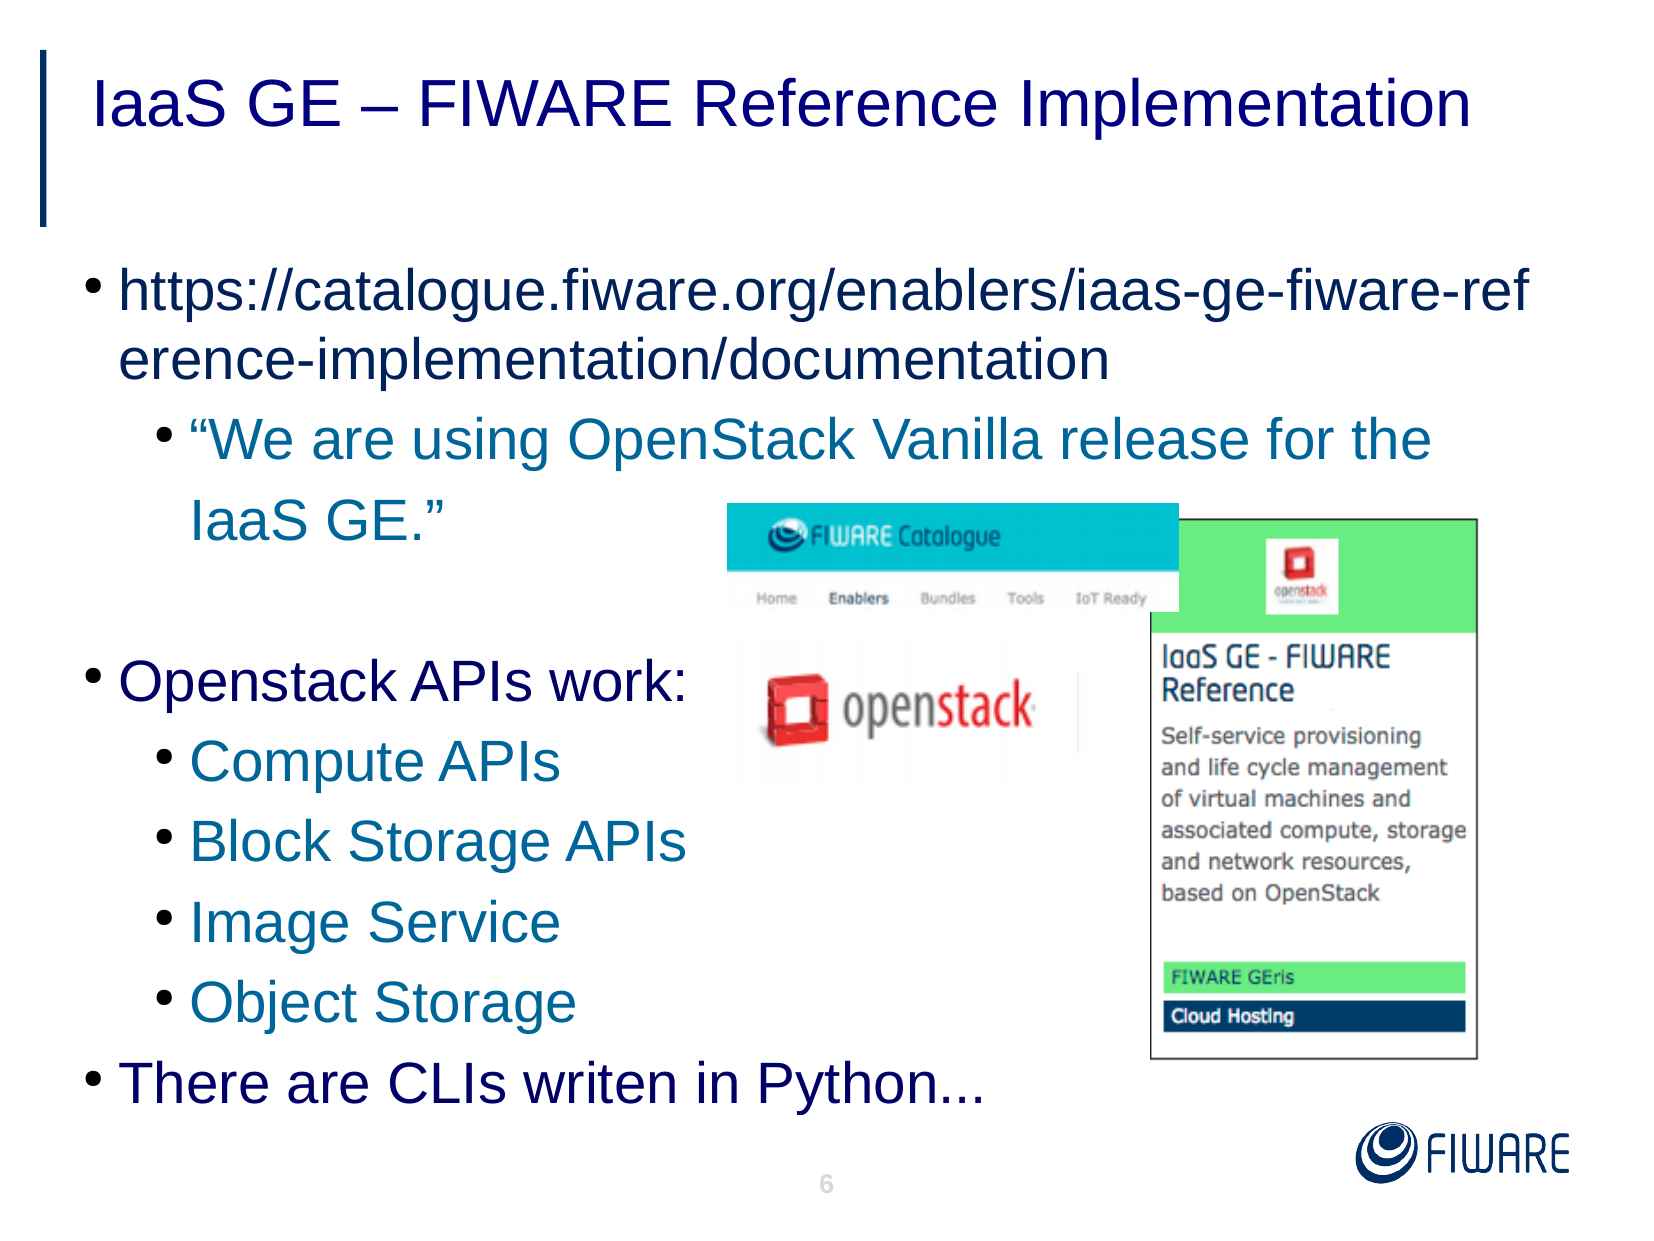

# IaaS GE – FIWARE Reference Implementation
https://catalogue.fiware.org/enablers/iaas-ge-fiware-reference-implementation/documentation
“We are using OpenStack Vanilla release for the IaaS GE.”
Openstack APIs work:
Compute APIs
Block Storage APIs
Image Service
Object Storage
There are CLIs writen in Python...